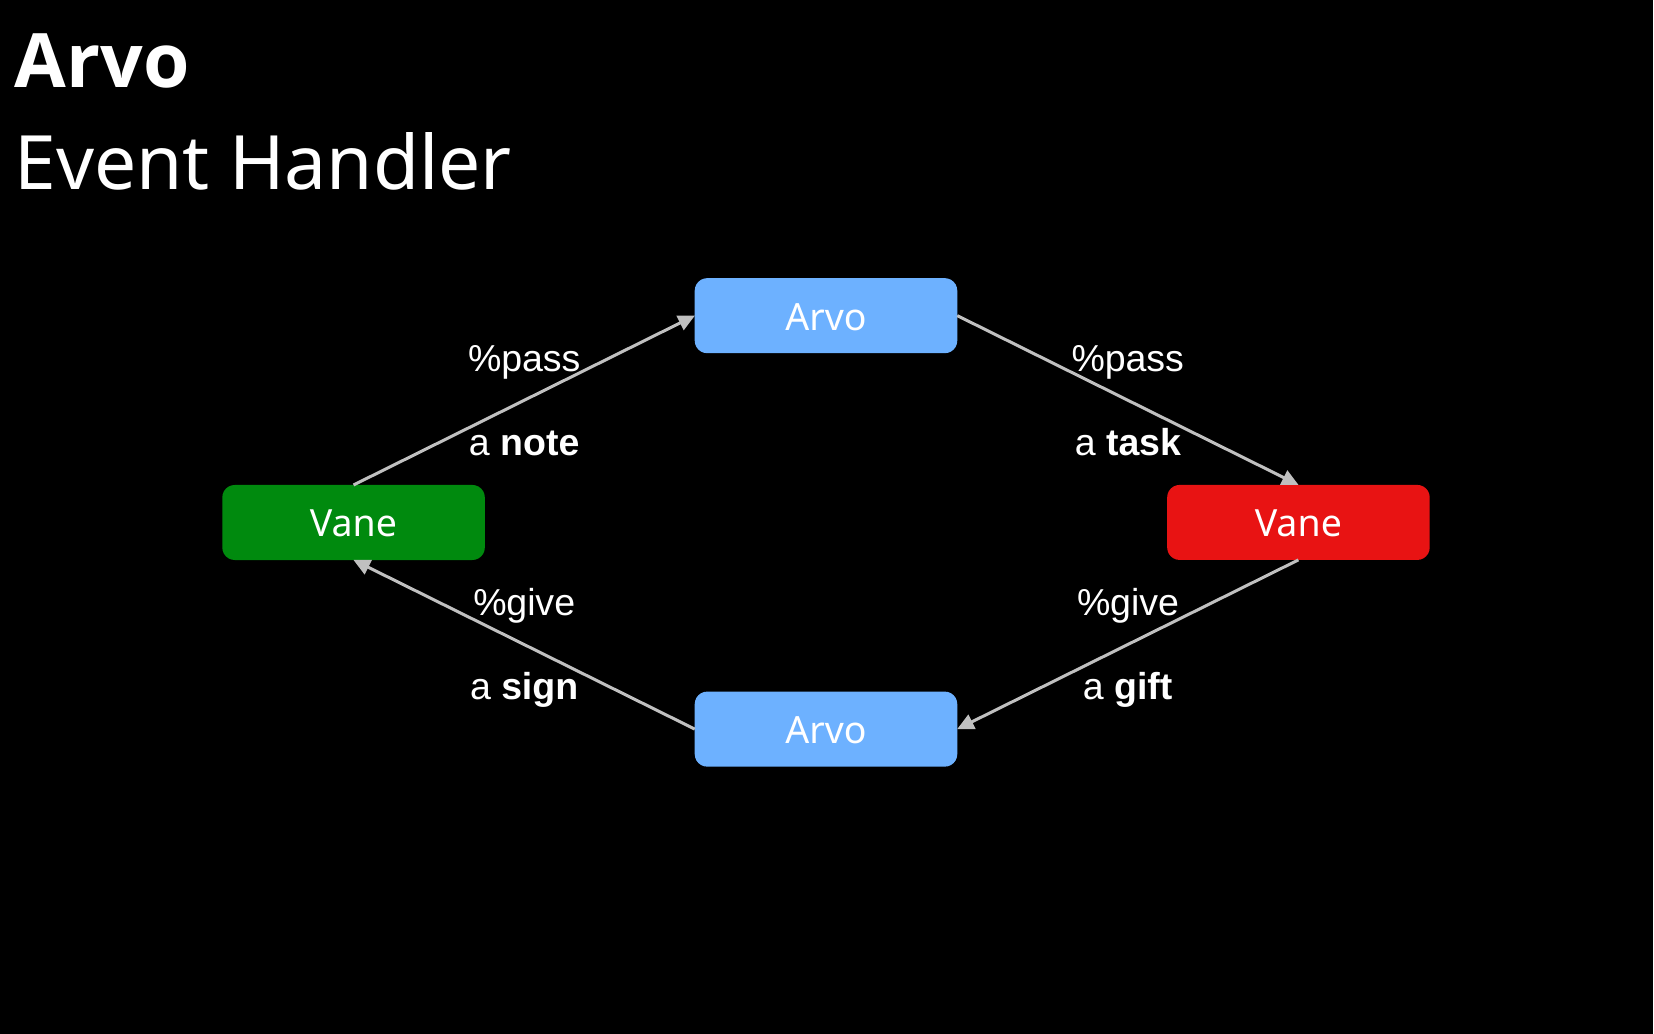

Arvo
Event Handler
Arvo
Vane
Vane
Arvo